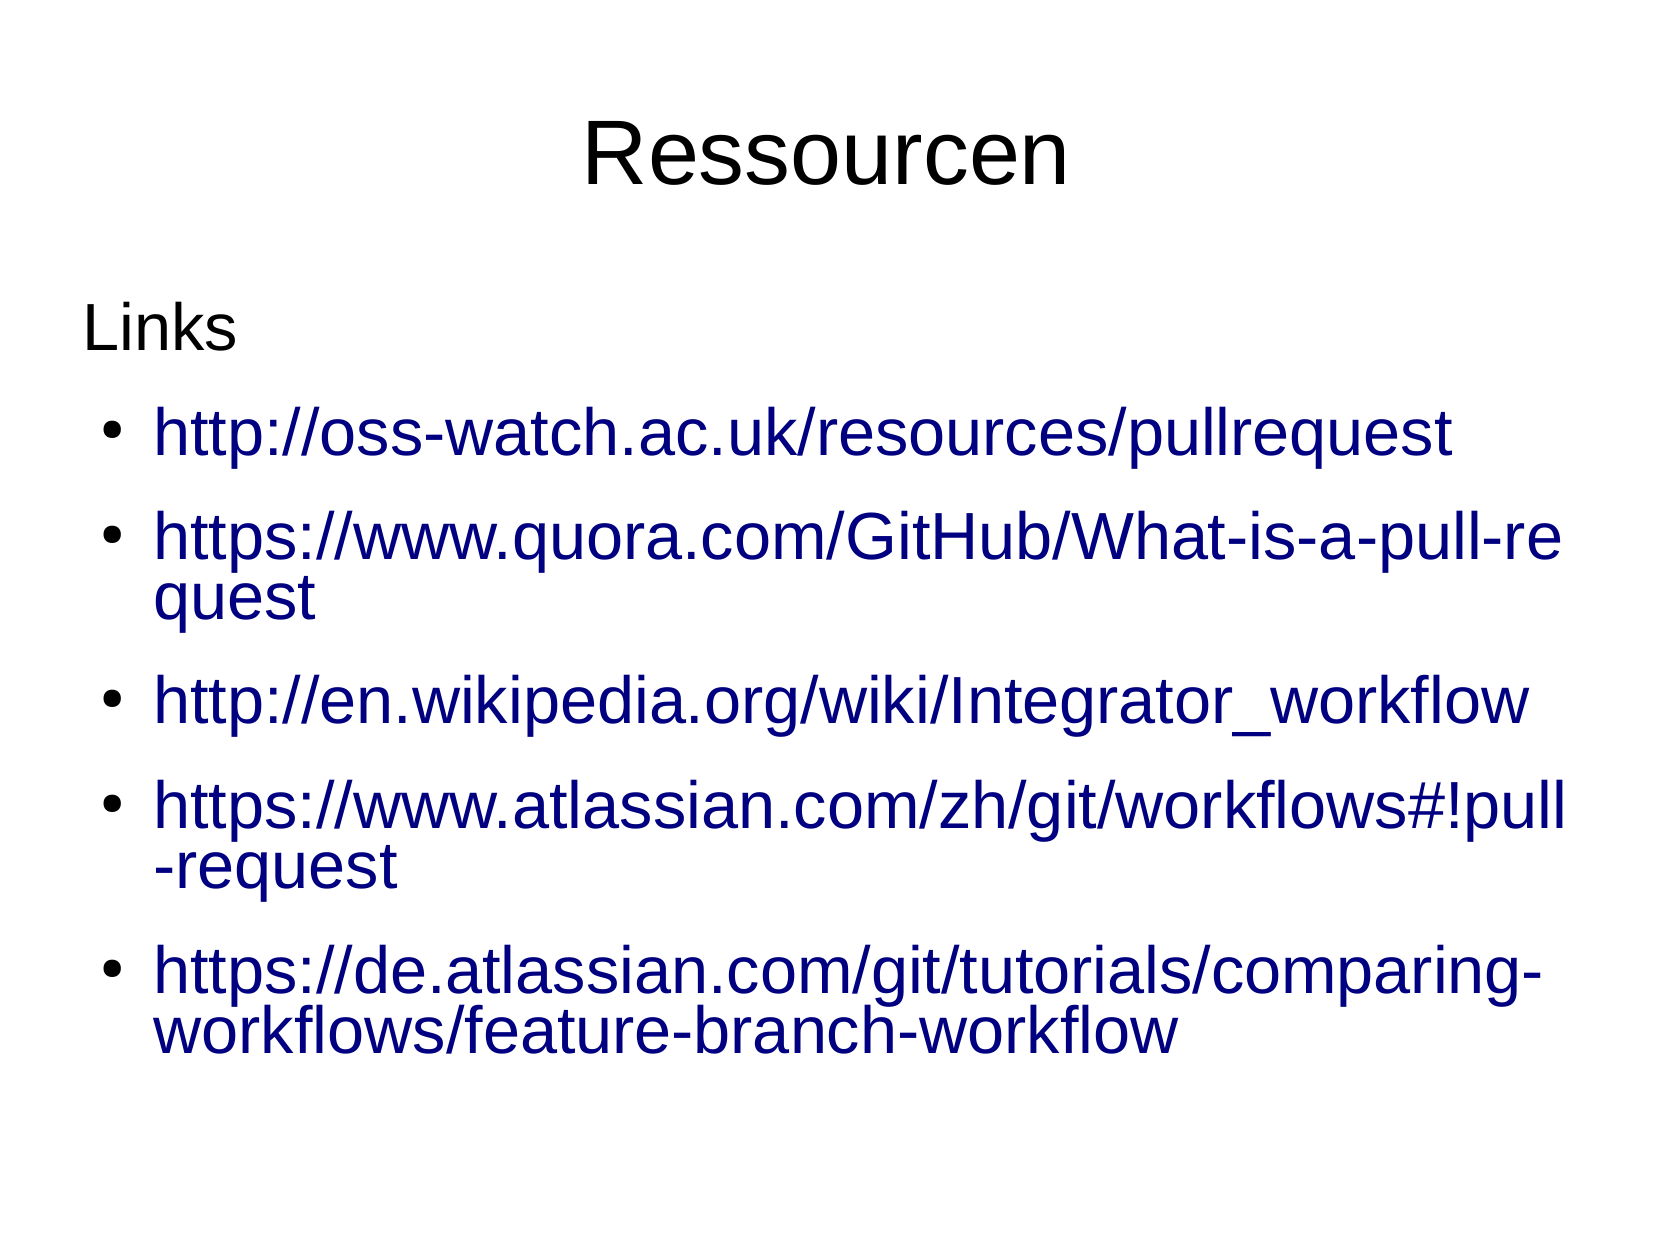

# Ressourcen
Links
http://oss-watch.ac.uk/resources/pullrequest
https://www.quora.com/GitHub/What-is-a-pull-request
http://en.wikipedia.org/wiki/Integrator_workflow
https://www.atlassian.com/zh/git/workflows#!pull-request
https://de.atlassian.com/git/tutorials/comparing-workflows/feature-branch-workflow